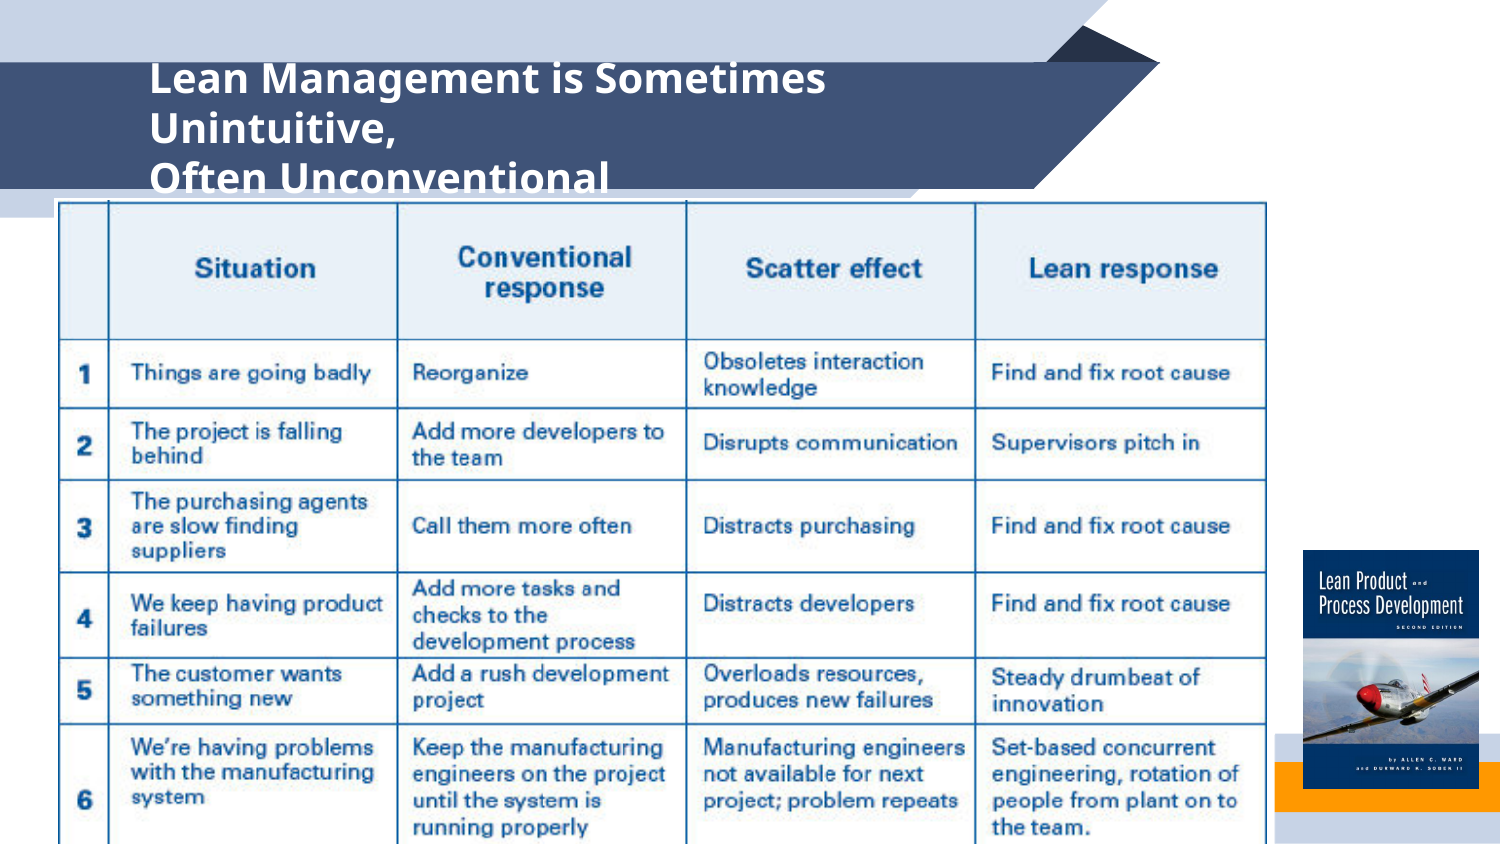

# Lean Management is Sometimes Unintuitive, Often Unconventional